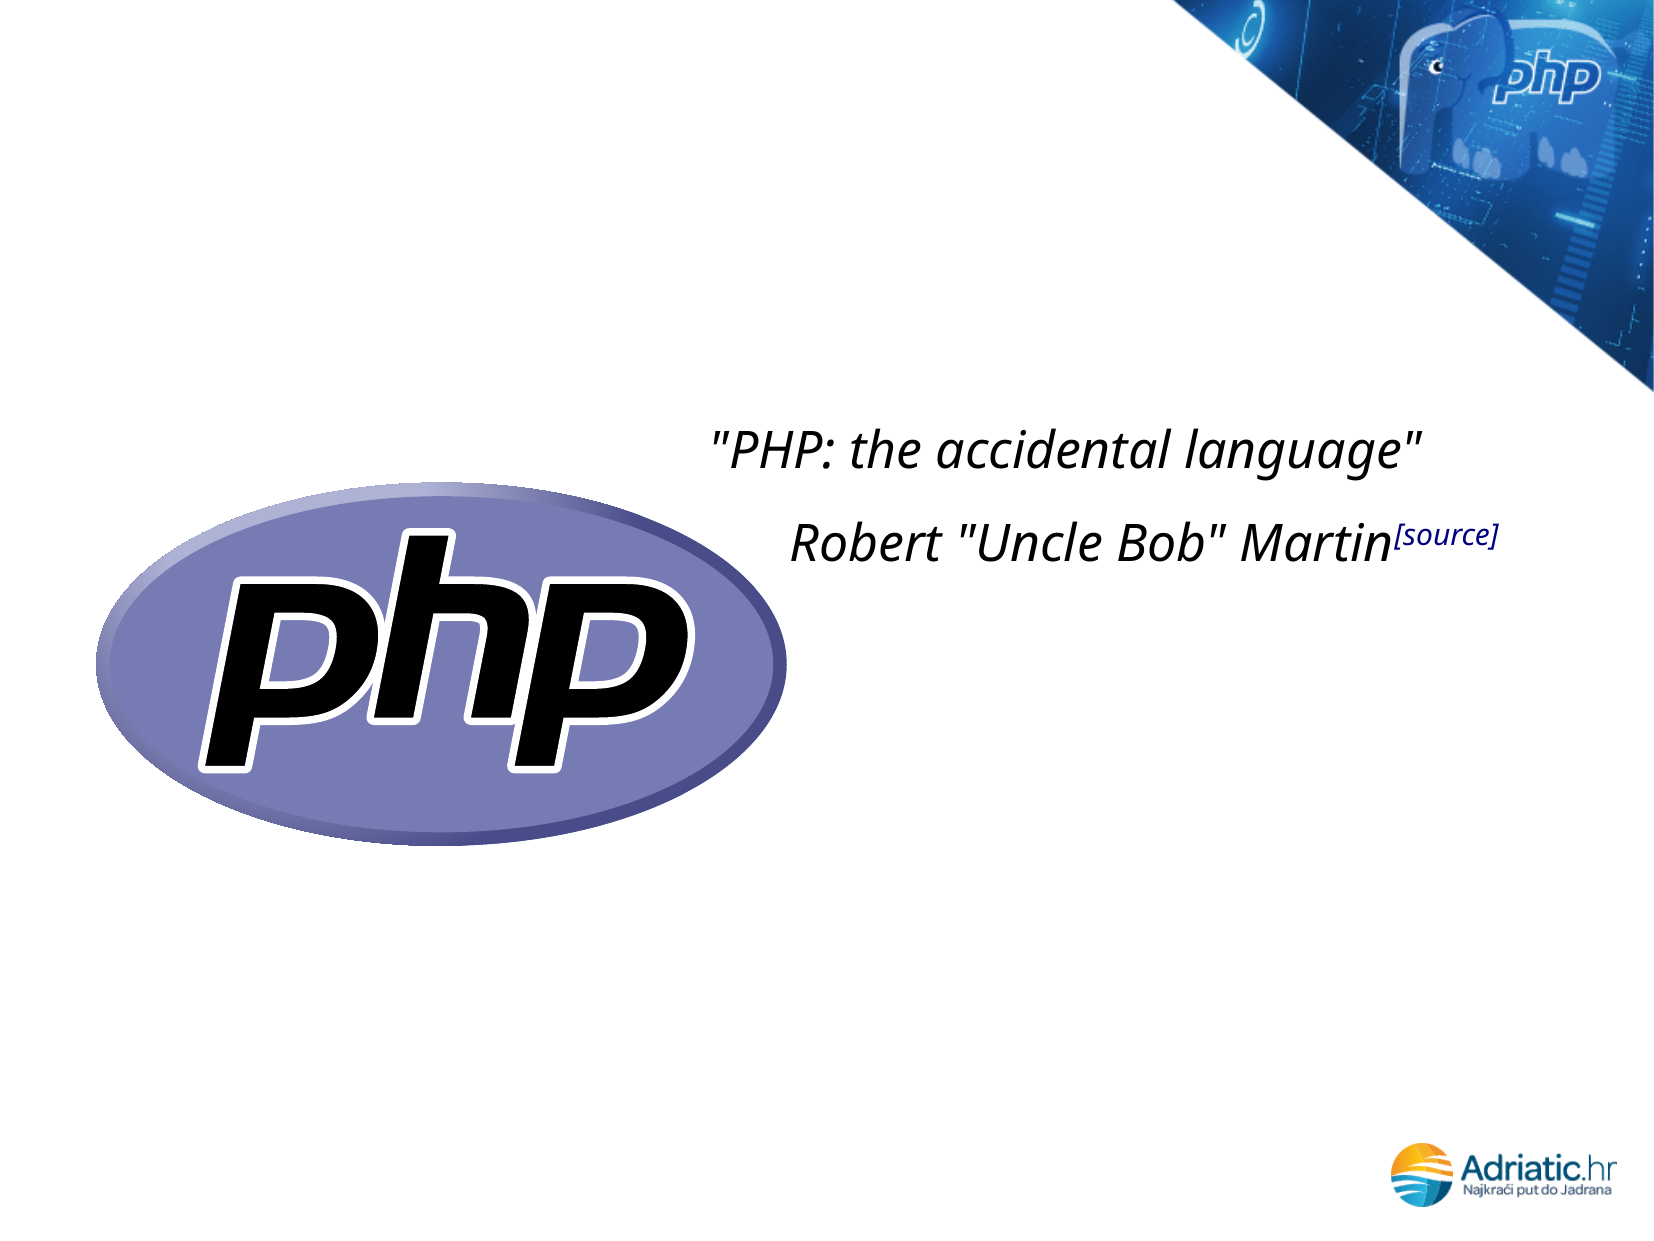

# "PHP: the accidental language"
 Robert "Uncle Bob" Martin[source]